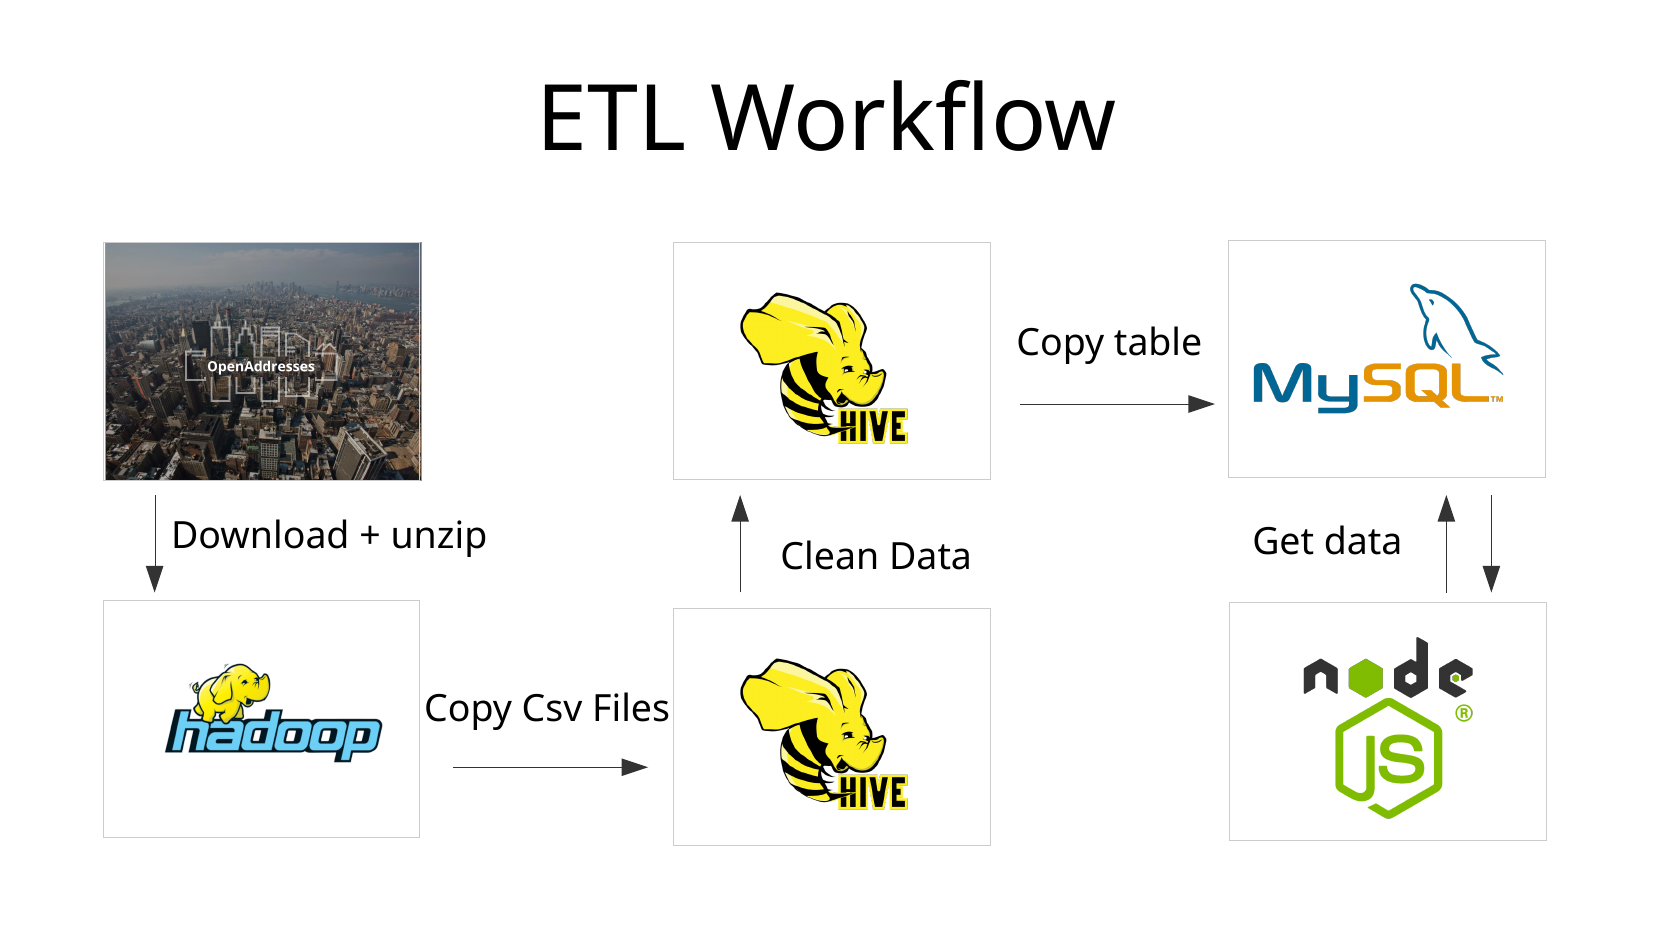

# ETL Workflow
Copy table
Download + unzip
Get data
Clean Data
Copy Csv Files